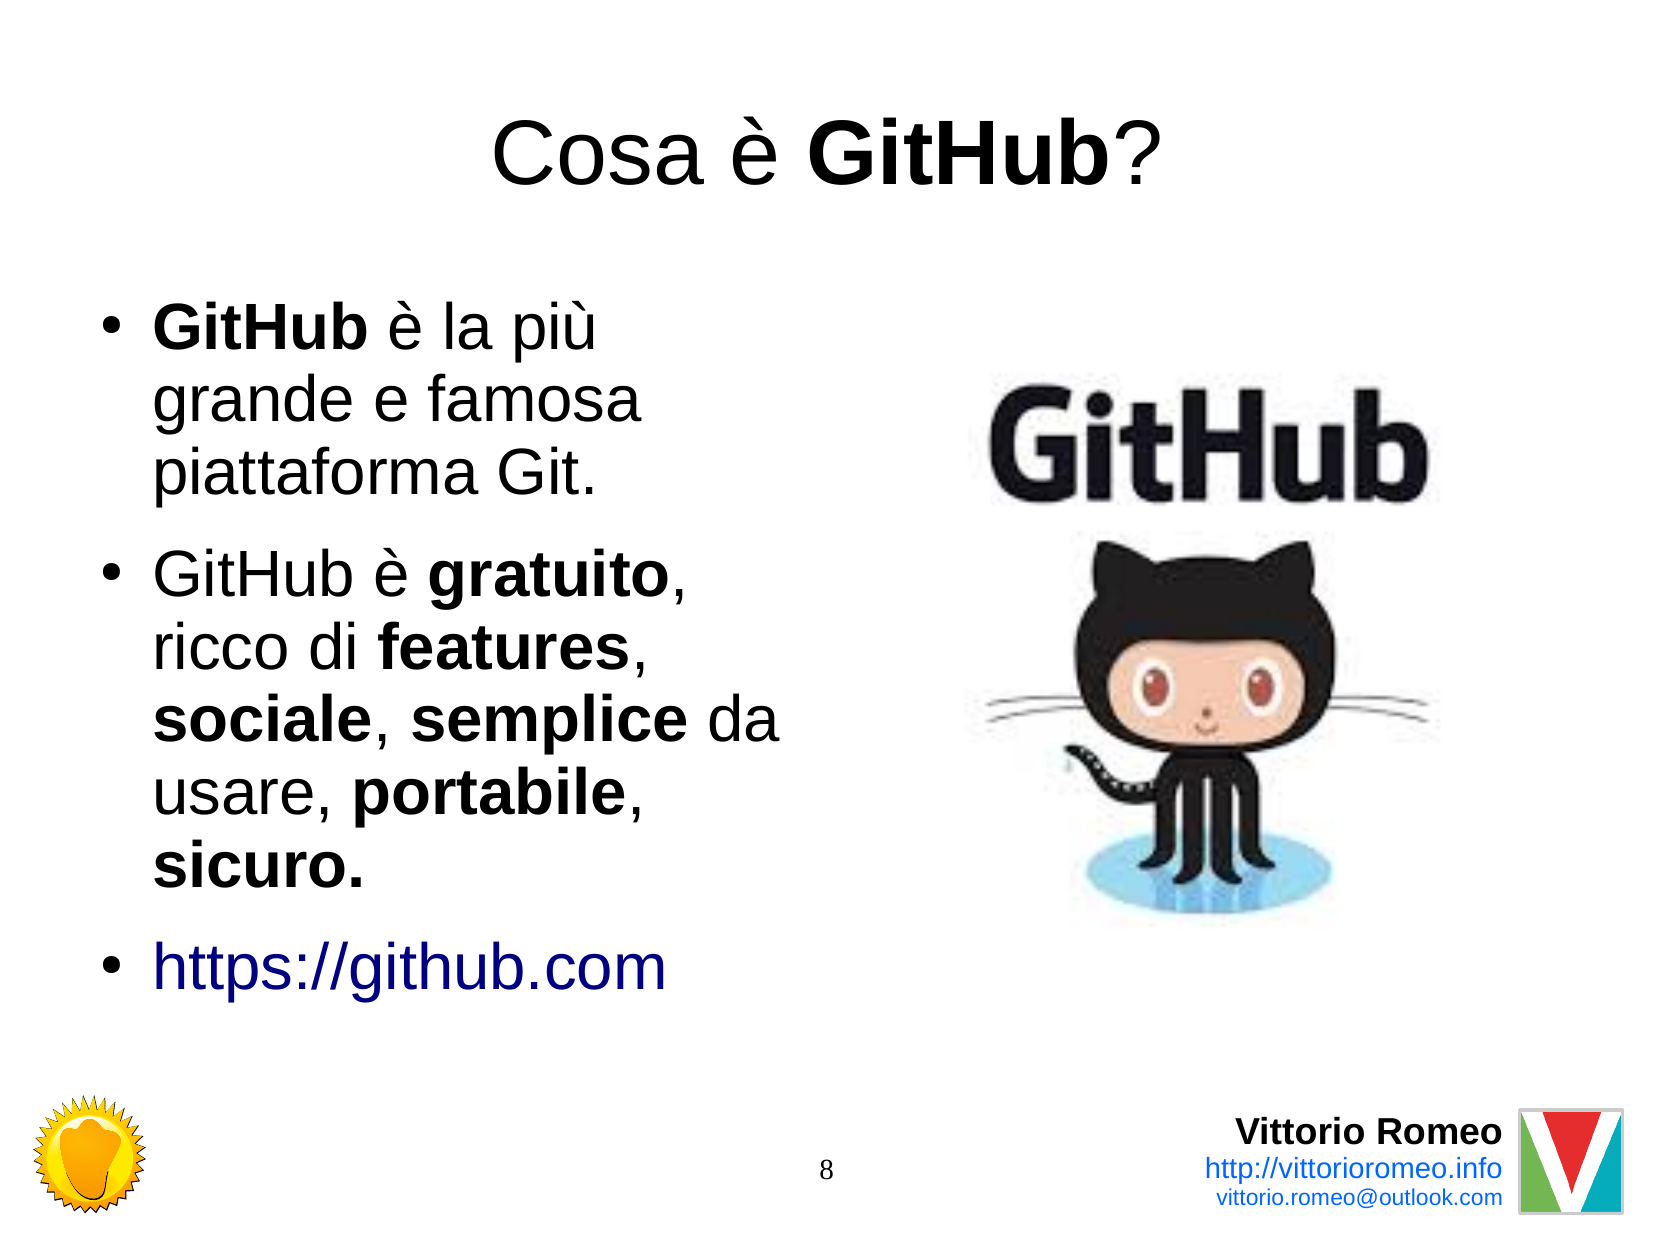

# Cosa è GitHub?
GitHub è la più grande e famosa piattaforma Git.
GitHub è gratuito, ricco di features, sociale, semplice da usare, portabile, sicuro.
https://github.com